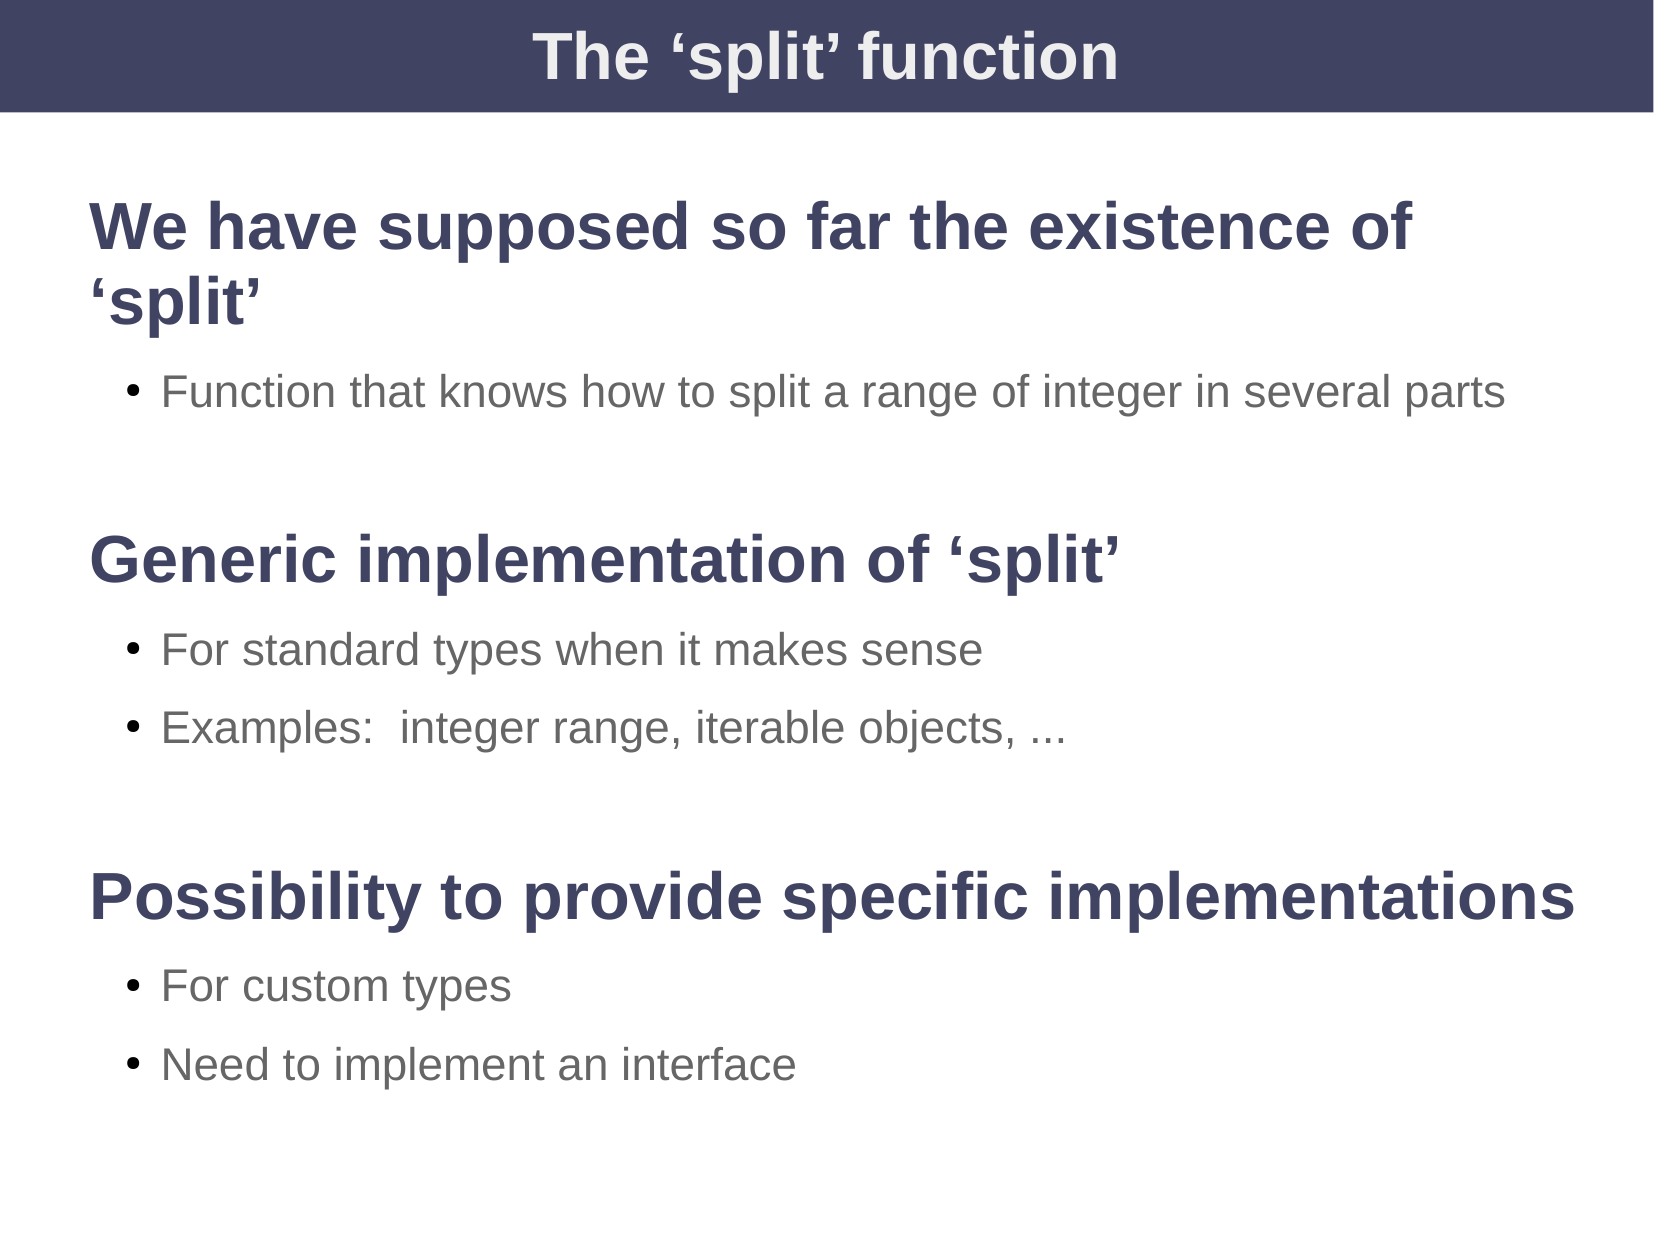

The ‘split’ function
We have supposed so far the existence of ‘split’
Function that knows how to split a range of integer in several parts
Generic implementation of ‘split’
For standard types when it makes sense
Examples: integer range, iterable objects, ...
Possibility to provide specific implementations
For custom types
Need to implement an interface